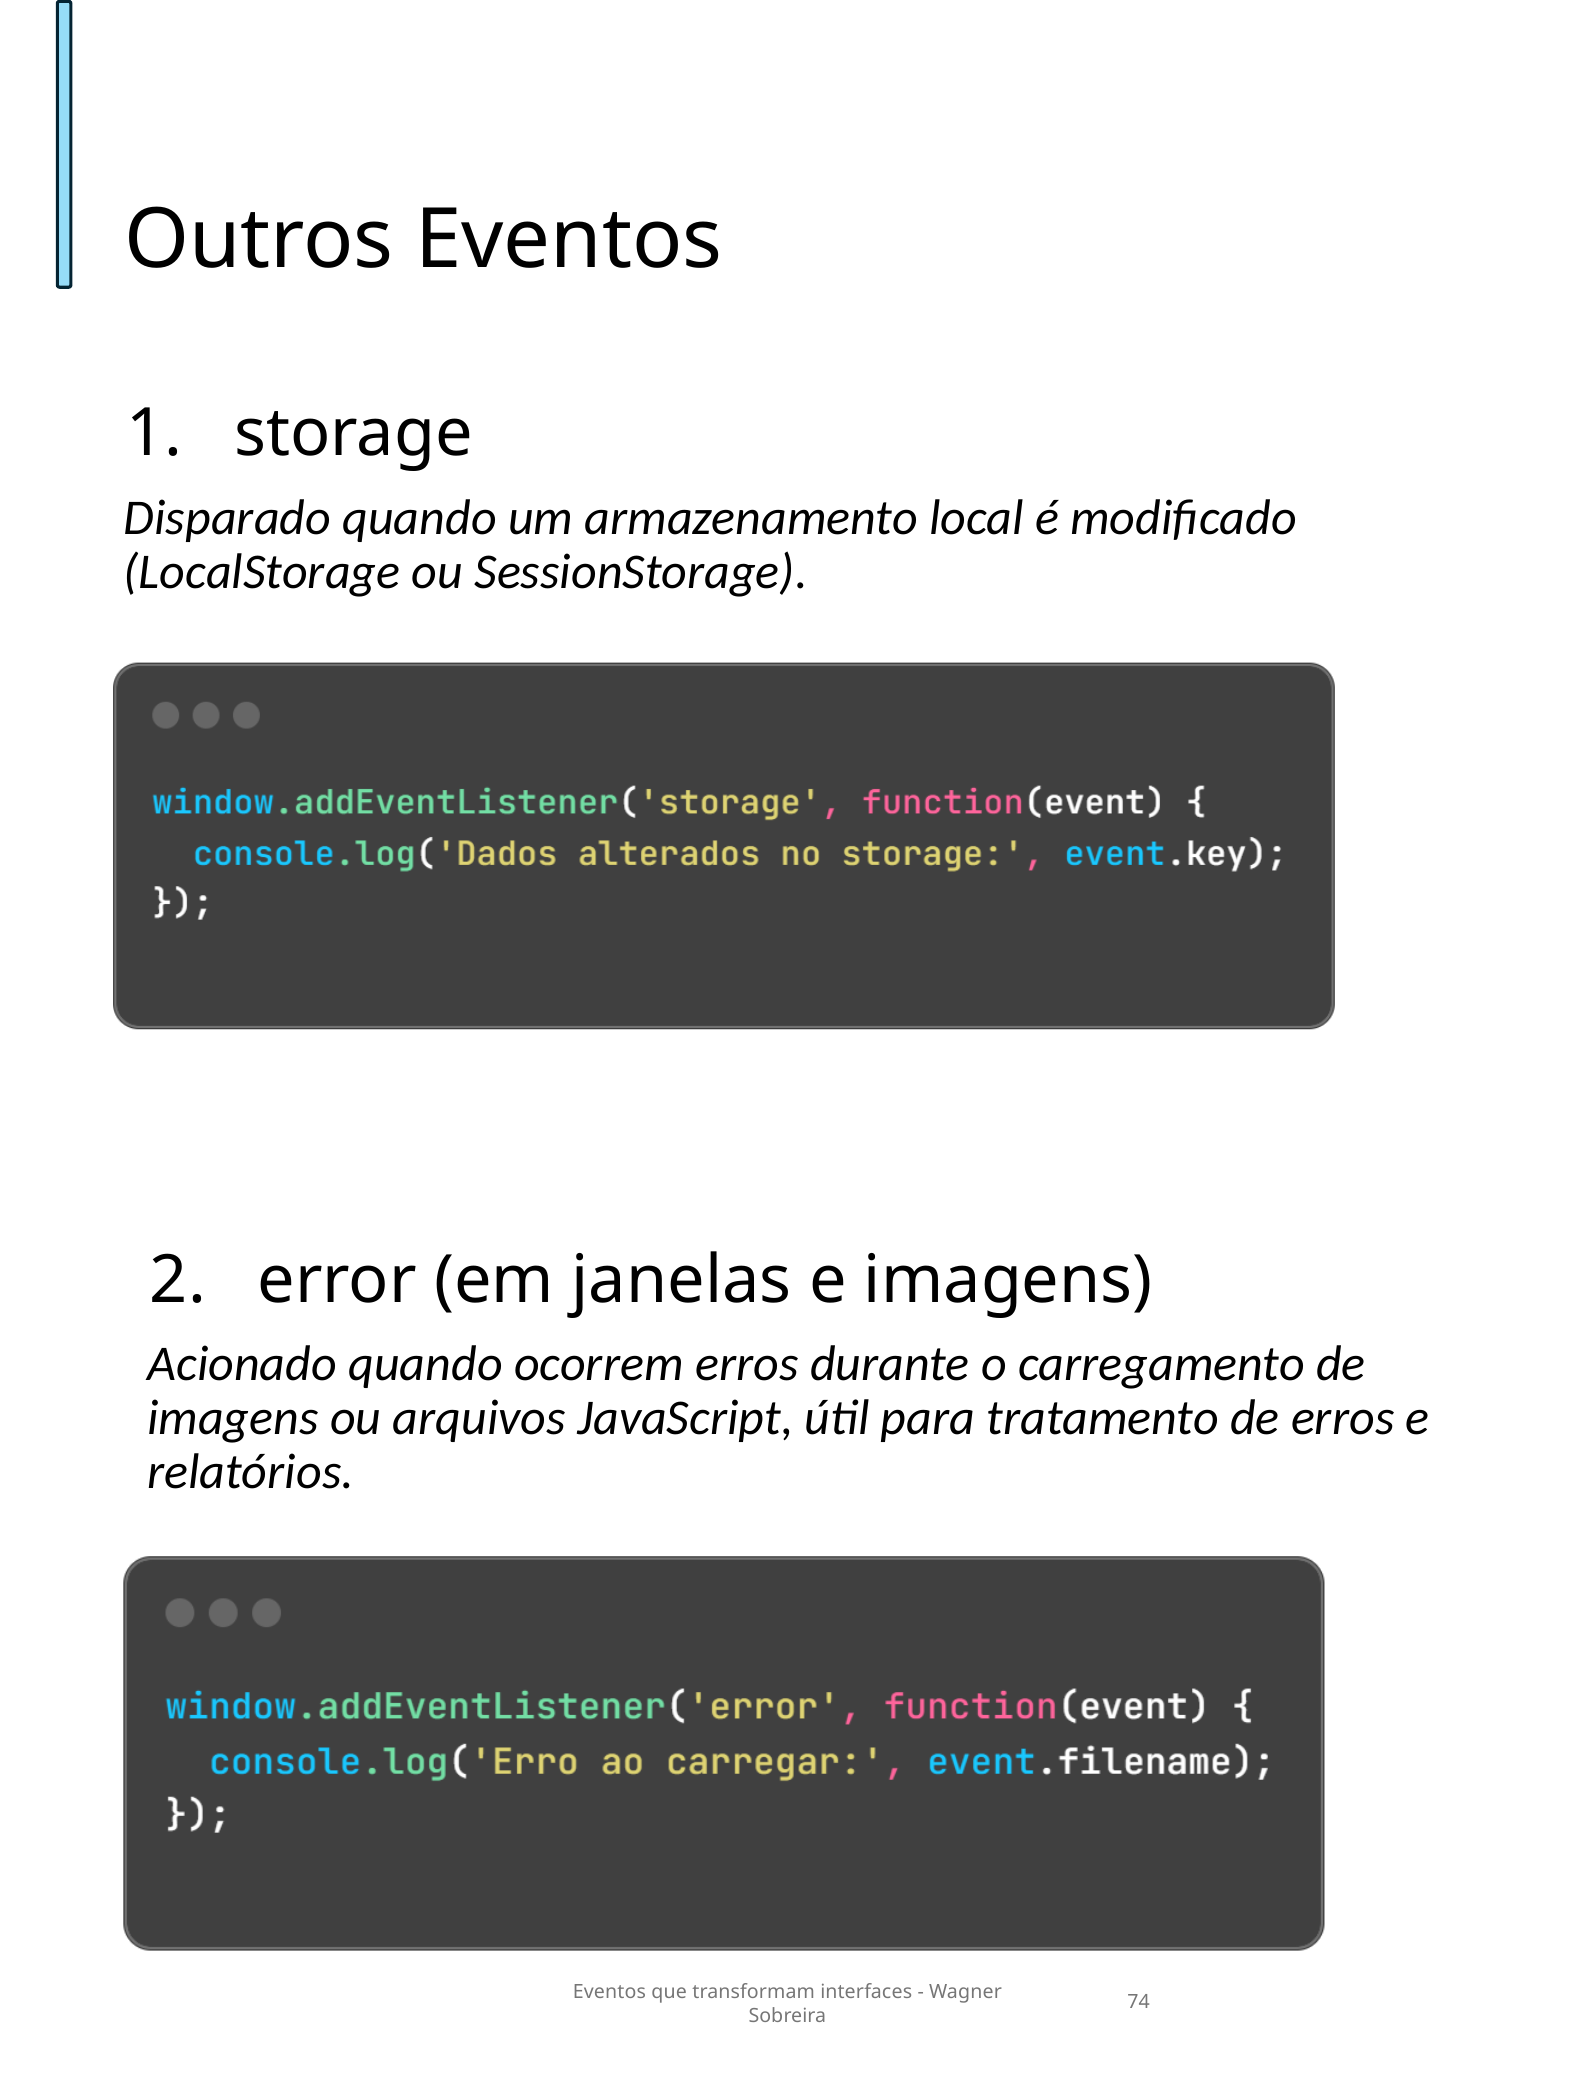

Outros Eventos
1.   storage
Disparado quando um armazenamento local é modificado (LocalStorage ou SessionStorage).
2.   error (em janelas e imagens)
Acionado quando ocorrem erros durante o carregamento de imagens ou arquivos JavaScript, útil para tratamento de erros e relatórios.
Eventos que transformam interfaces - Wagner Sobreira